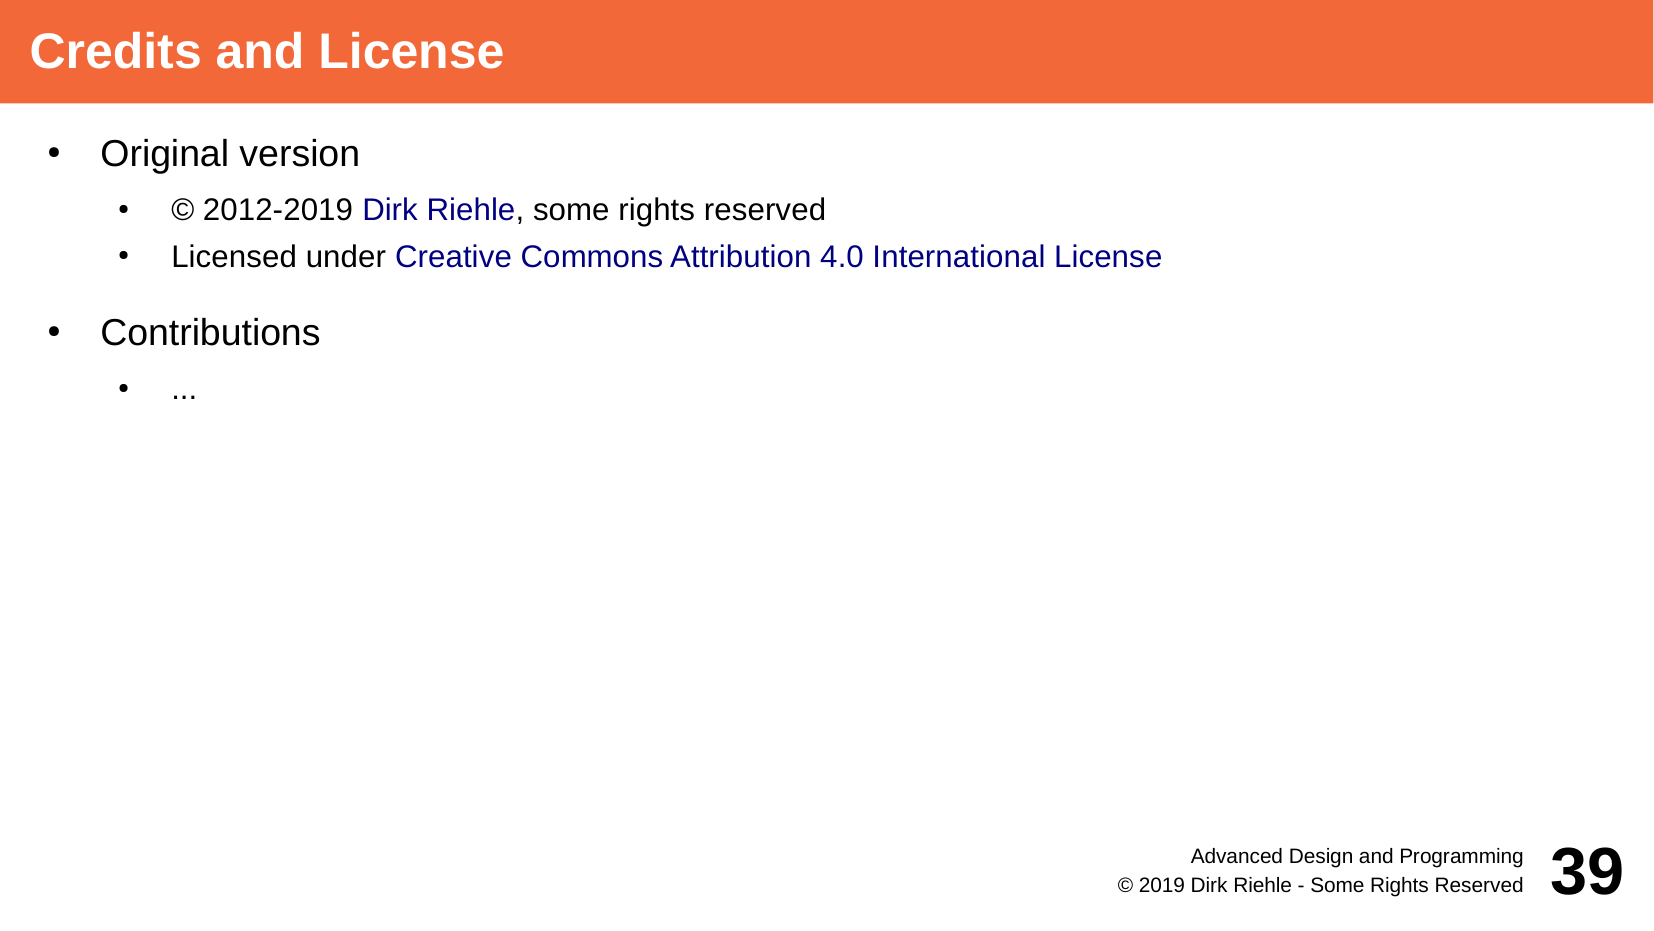

# Credits and License
Original version
© 2012-2019 Dirk Riehle, some rights reserved
Licensed under Creative Commons Attribution 4.0 International License
Contributions
...
Advanced Design and Programming
39
© 2019 Dirk Riehle - Some Rights Reserved